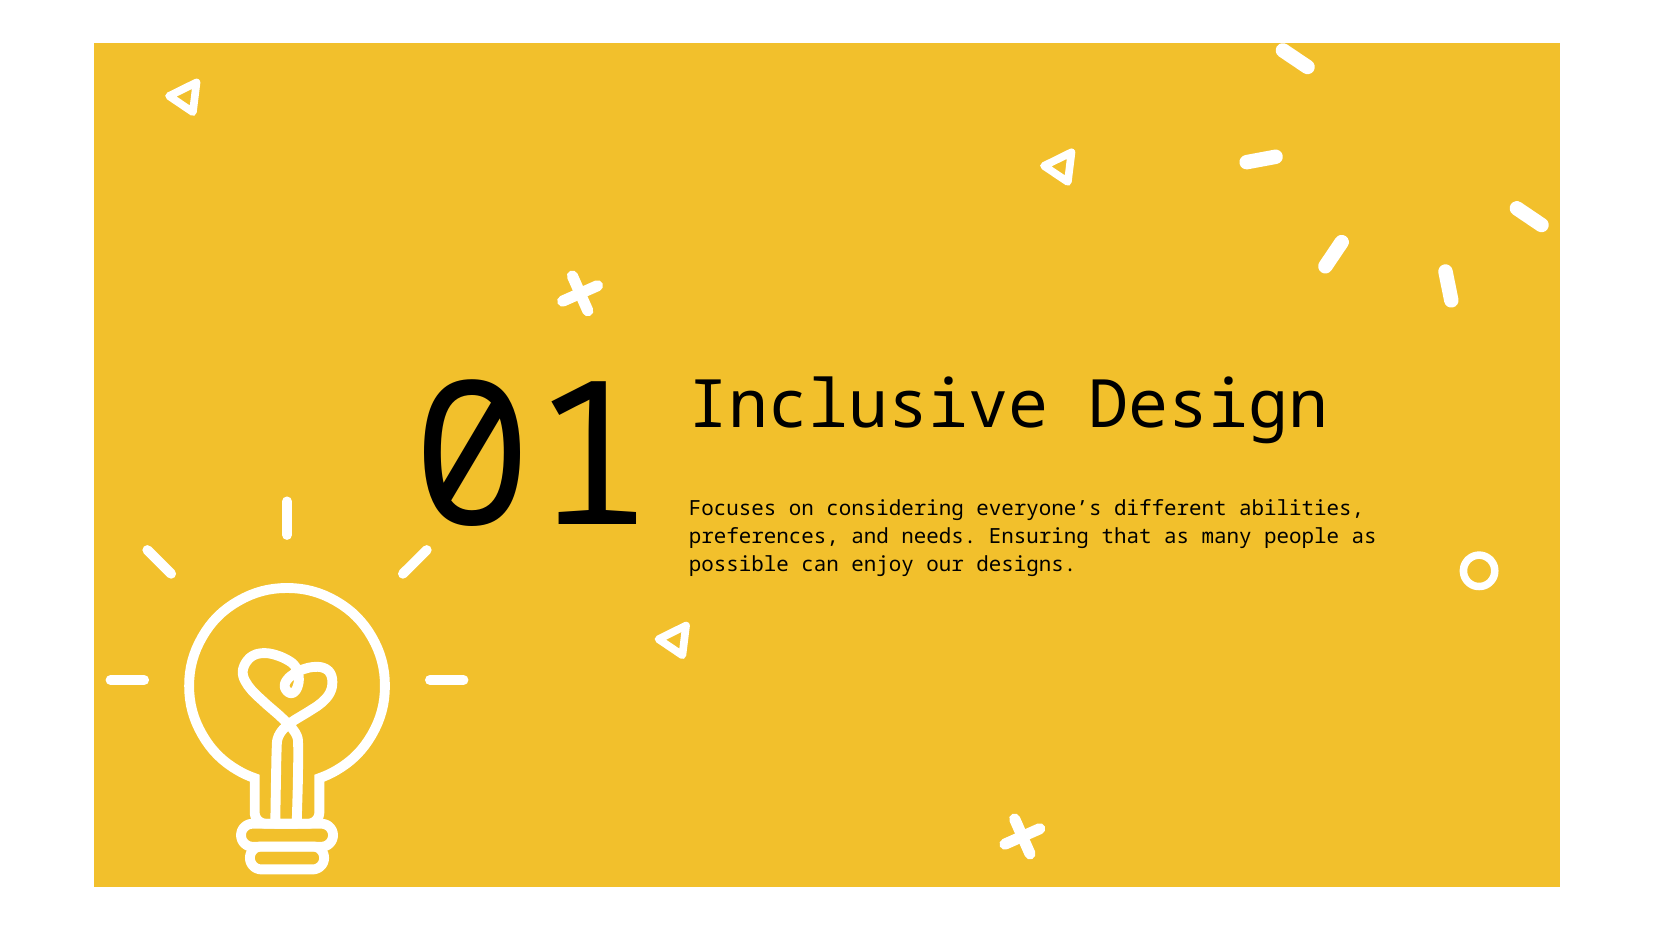

01
# Inclusive Design
Focuses on considering everyone’s different abilities, preferences, and needs. Ensuring that as many people as possible can enjoy our designs.